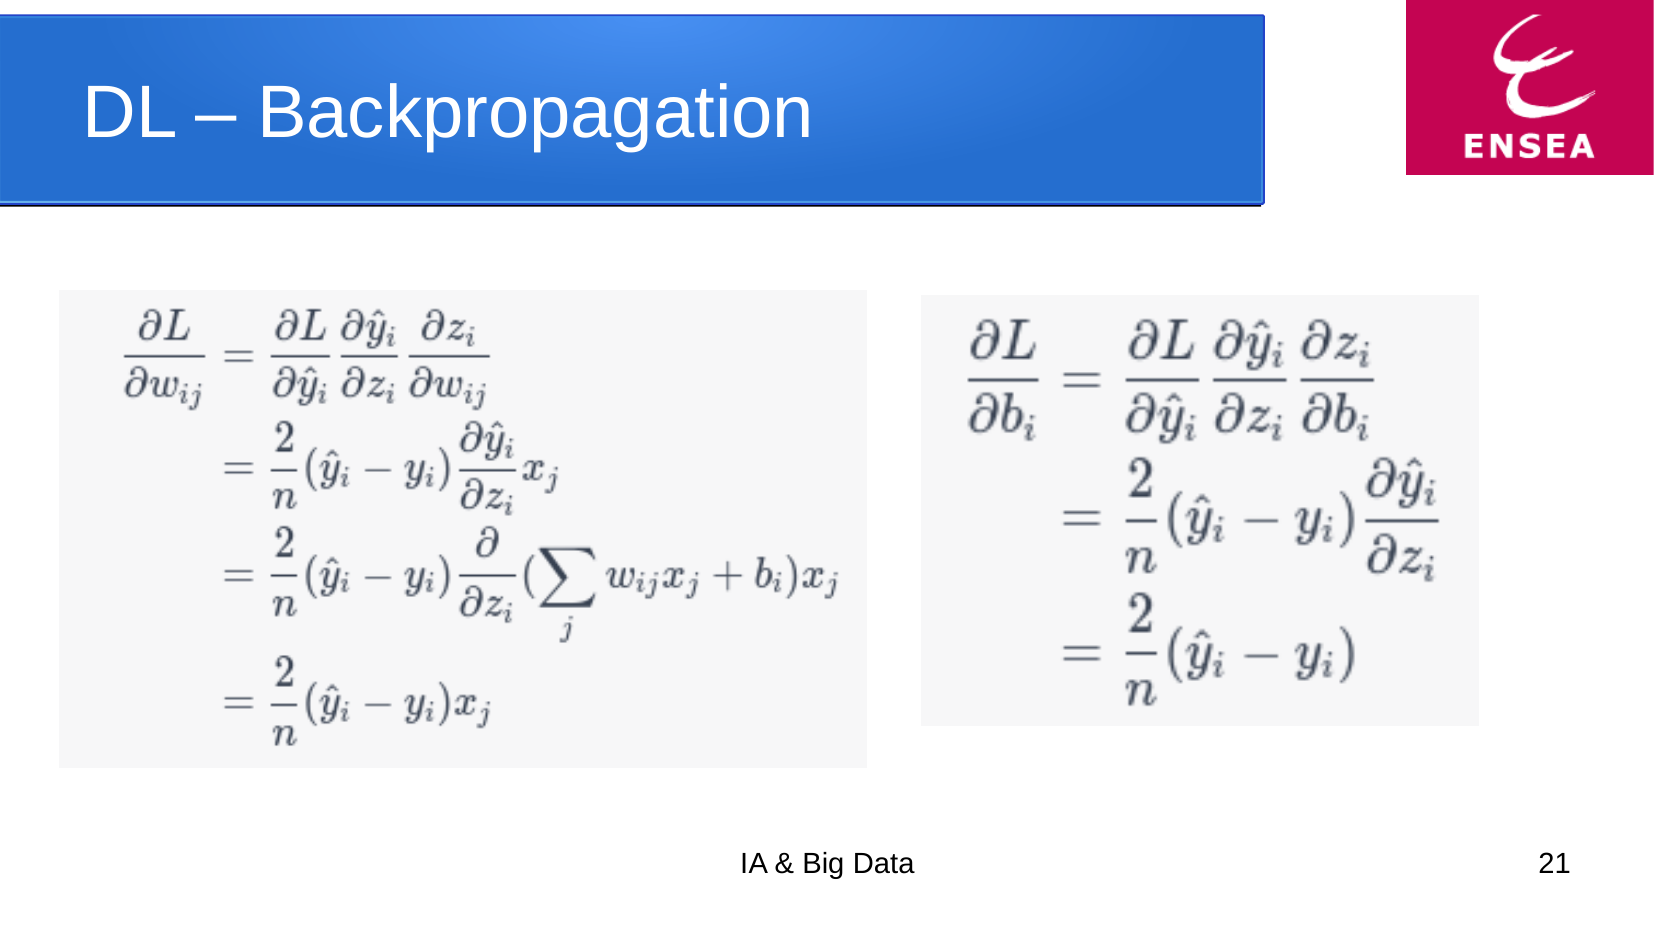

# DL – Backpropagation
IA & Big Data
21